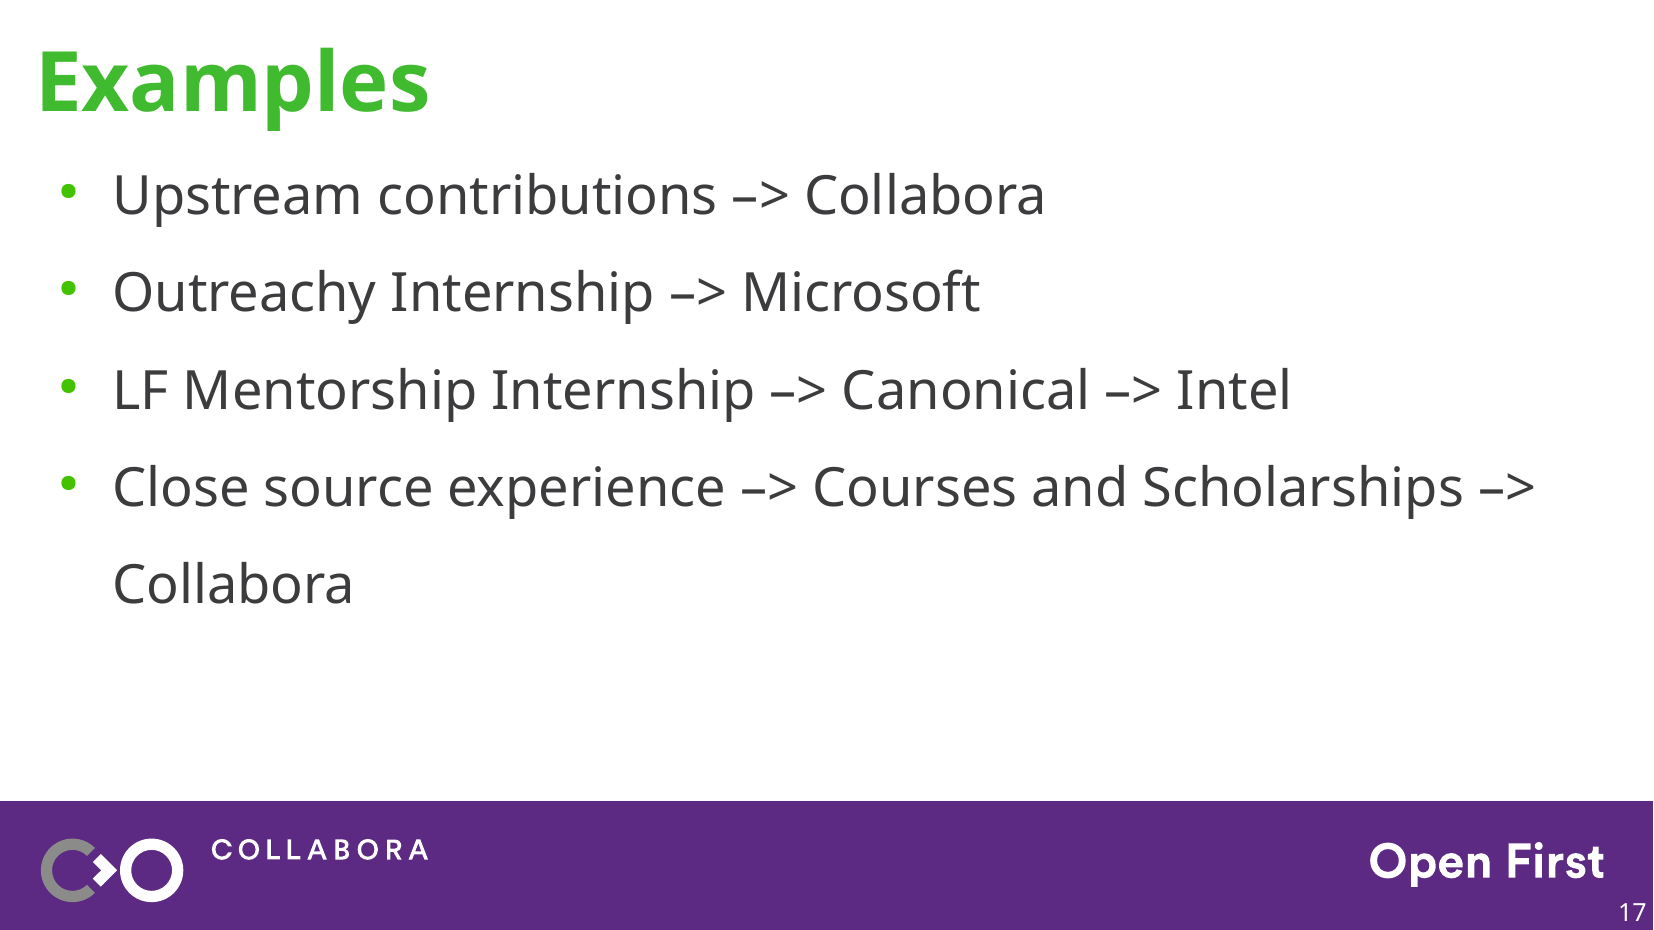

# Examples
Upstream contributions –> Collabora
Outreachy Internship –> Microsoft
LF Mentorship Internship –> Canonical –> Intel
Close source experience –> Courses and Scholarships –> Collabora